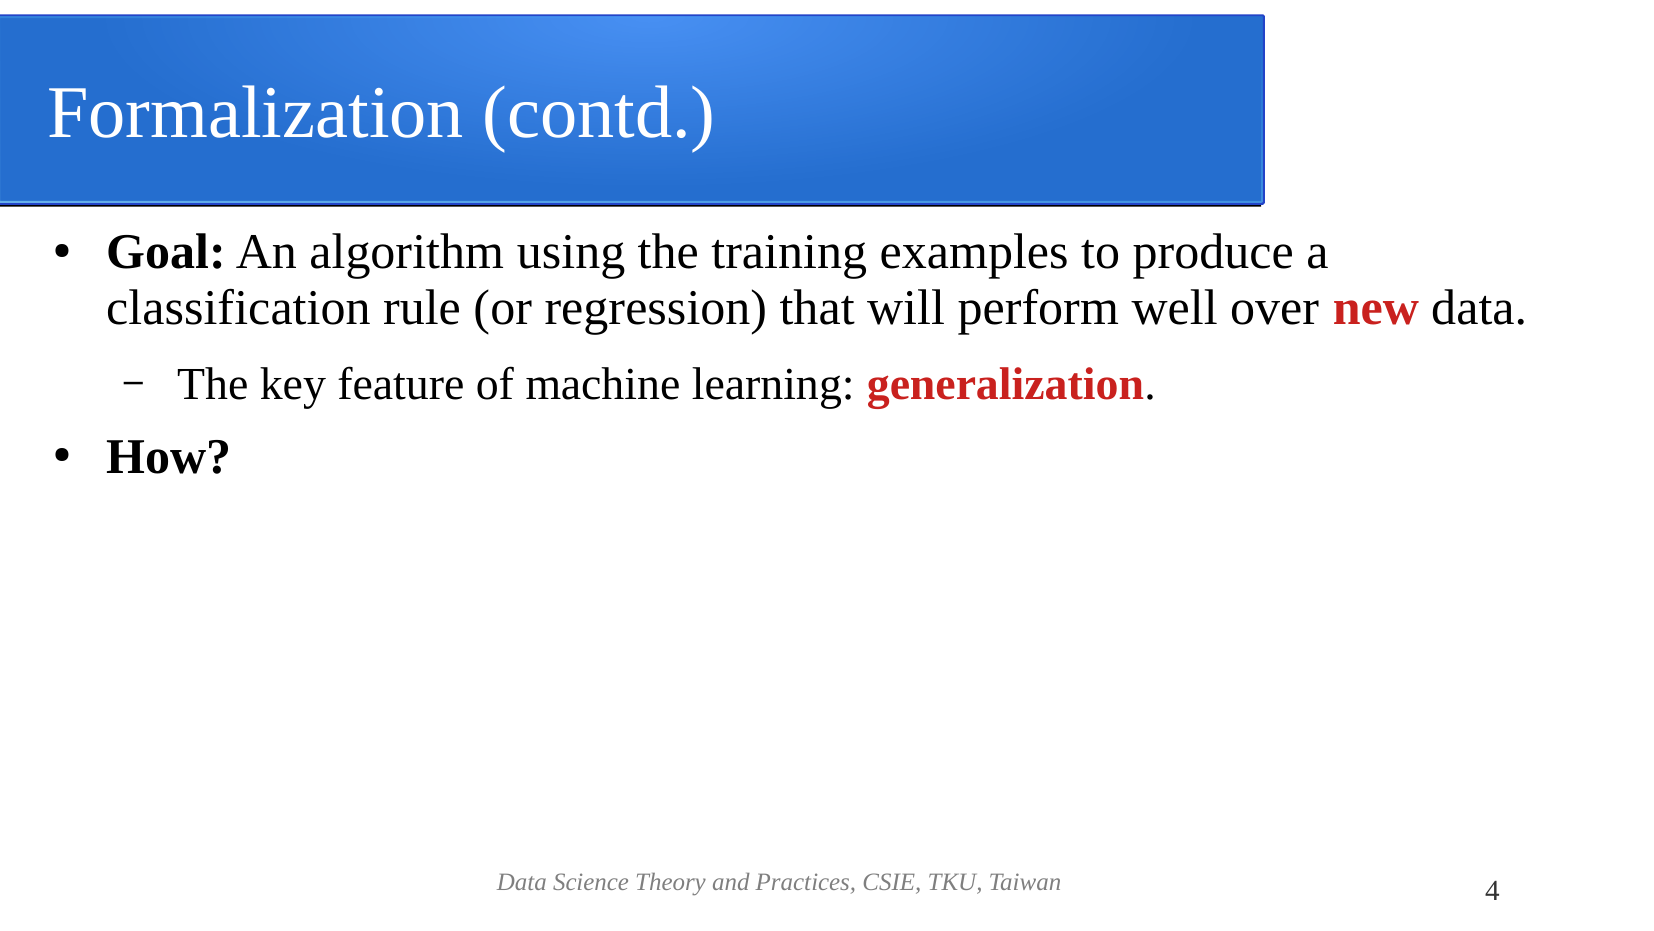

# Formalization (contd.)
Goal: An algorithm using the training examples to produce a classification rule (or regression) that will perform well over new data.
The key feature of machine learning: generalization.
How?
Data Science Theory and Practices, CSIE, TKU, Taiwan
4